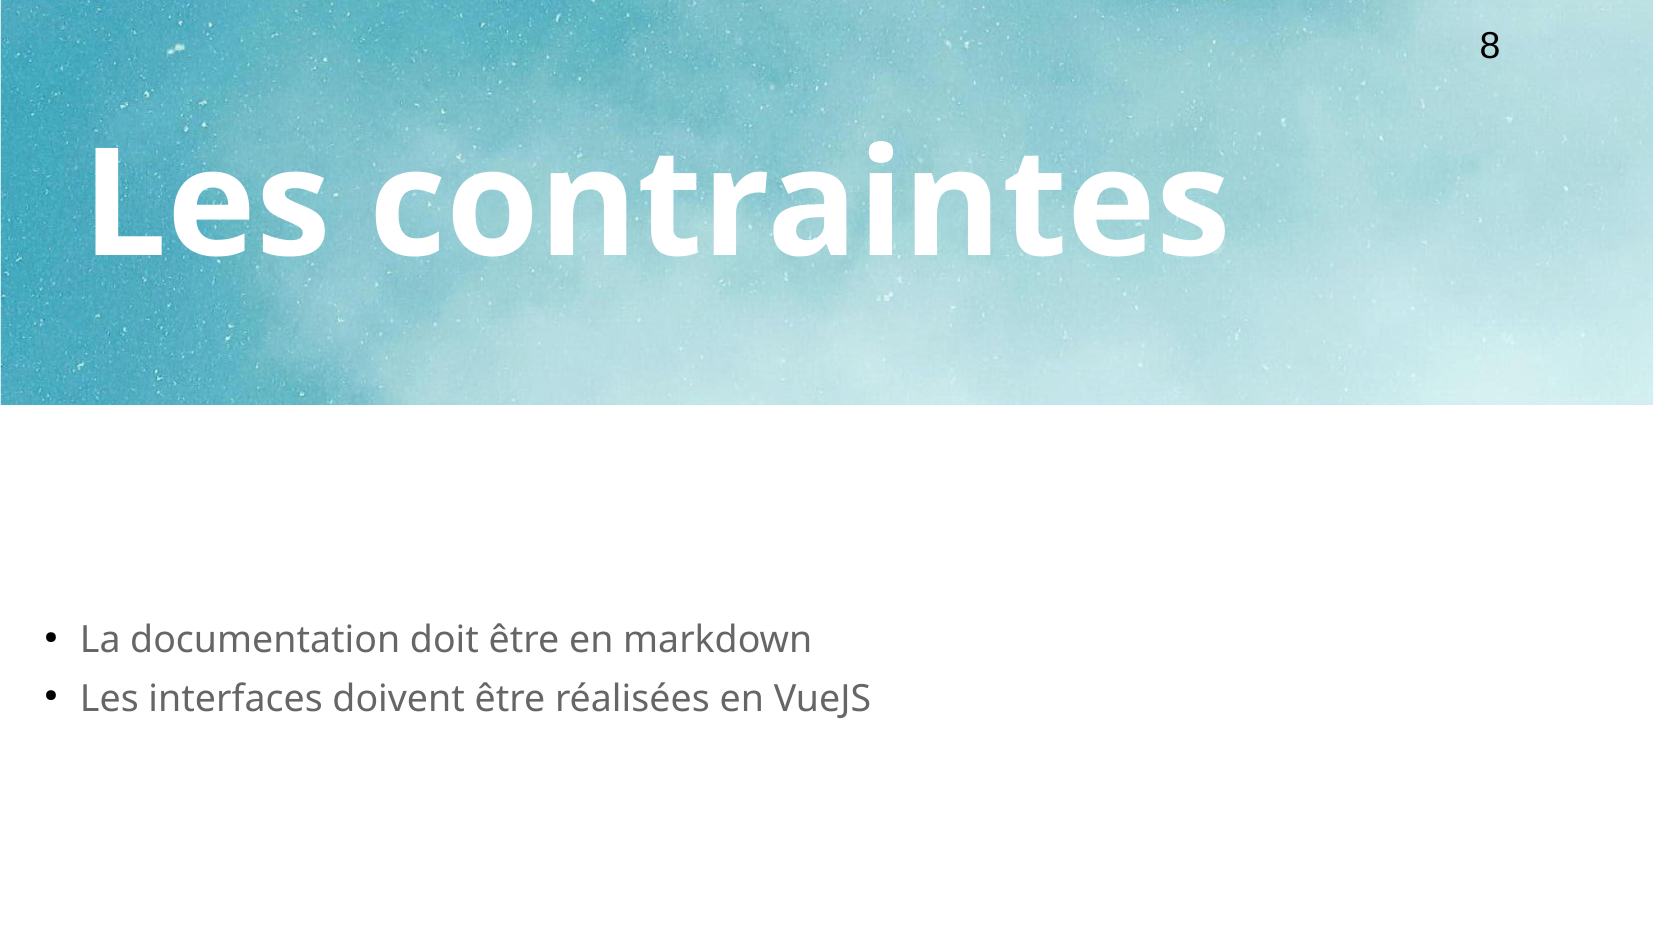

# Les contraintes
La documentation doit être en markdown
Les interfaces doivent être réalisées en VueJS